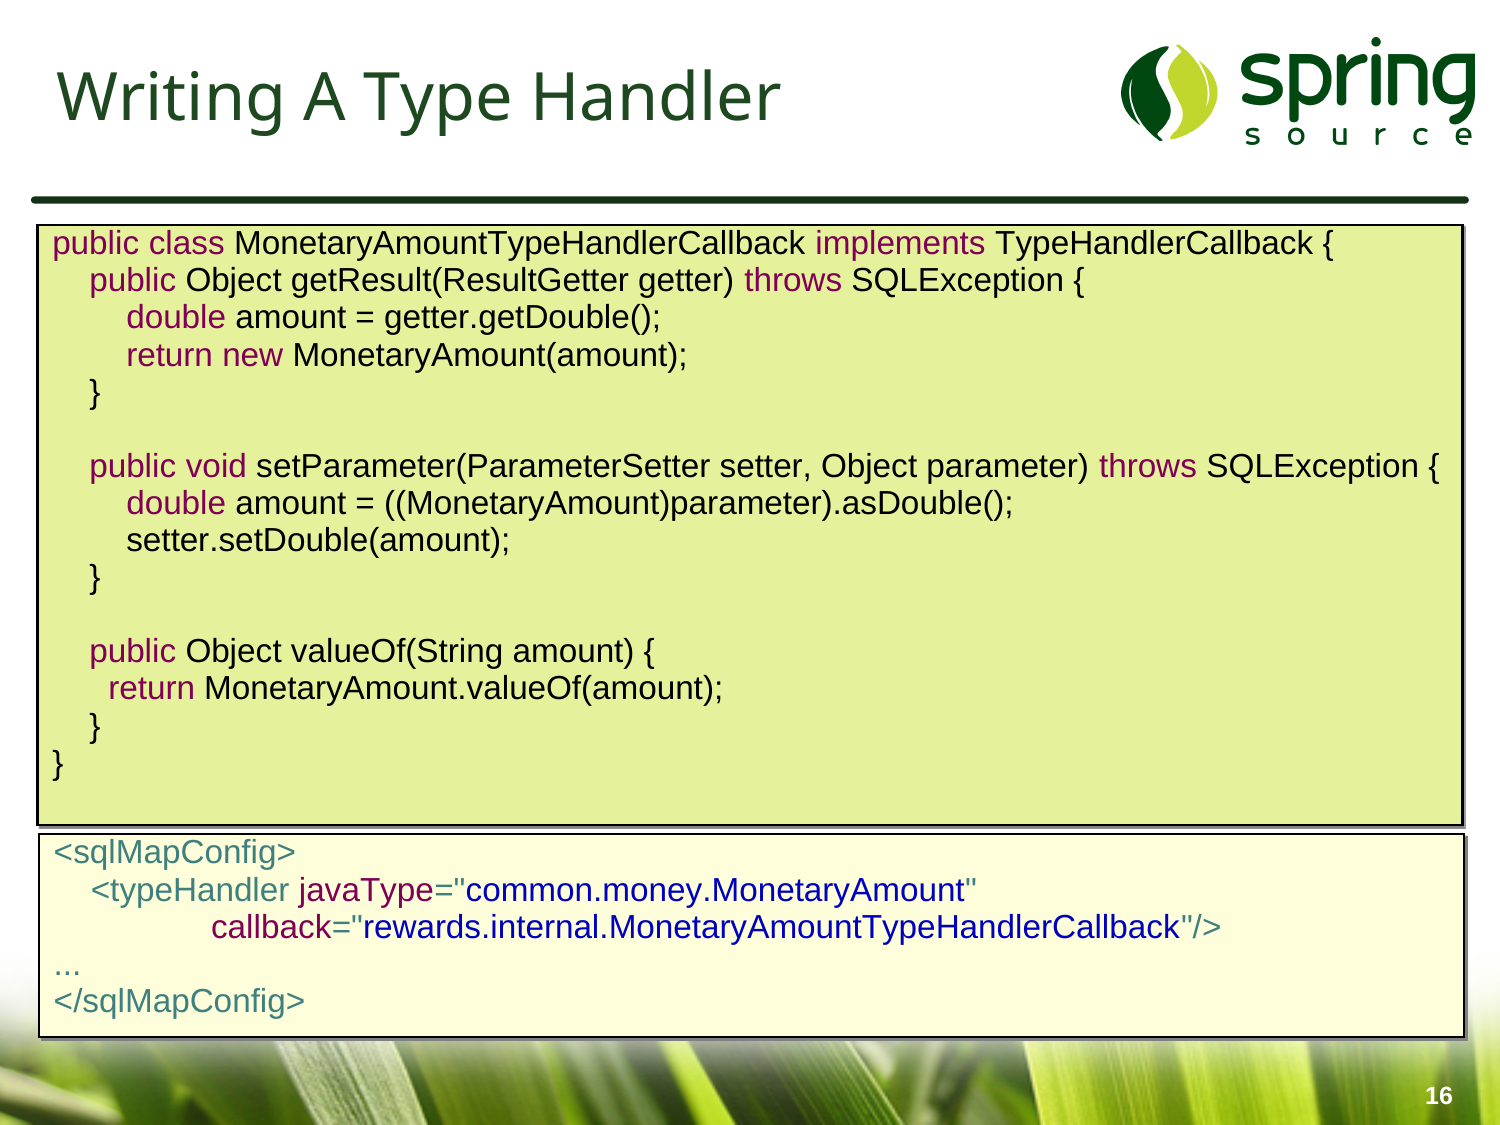

# Writing A Type Handler
public class MonetaryAmountTypeHandlerCallback implements TypeHandlerCallback {
 public Object getResult(ResultGetter getter) throws SQLException {
 double amount = getter.getDouble();
 return new MonetaryAmount(amount);
 }
 public void setParameter(ParameterSetter setter, Object parameter) throws SQLException {
 double amount = ((MonetaryAmount)parameter).asDouble();
 setter.setDouble(amount);
 }
 public Object valueOf(String amount) {
 	return MonetaryAmount.valueOf(amount);
 }
}
<sqlMapConfig>
 <typeHandler javaType="common.money.MonetaryAmount"
 callback="rewards.internal.MonetaryAmountTypeHandlerCallback"/>
...
</sqlMapConfig>